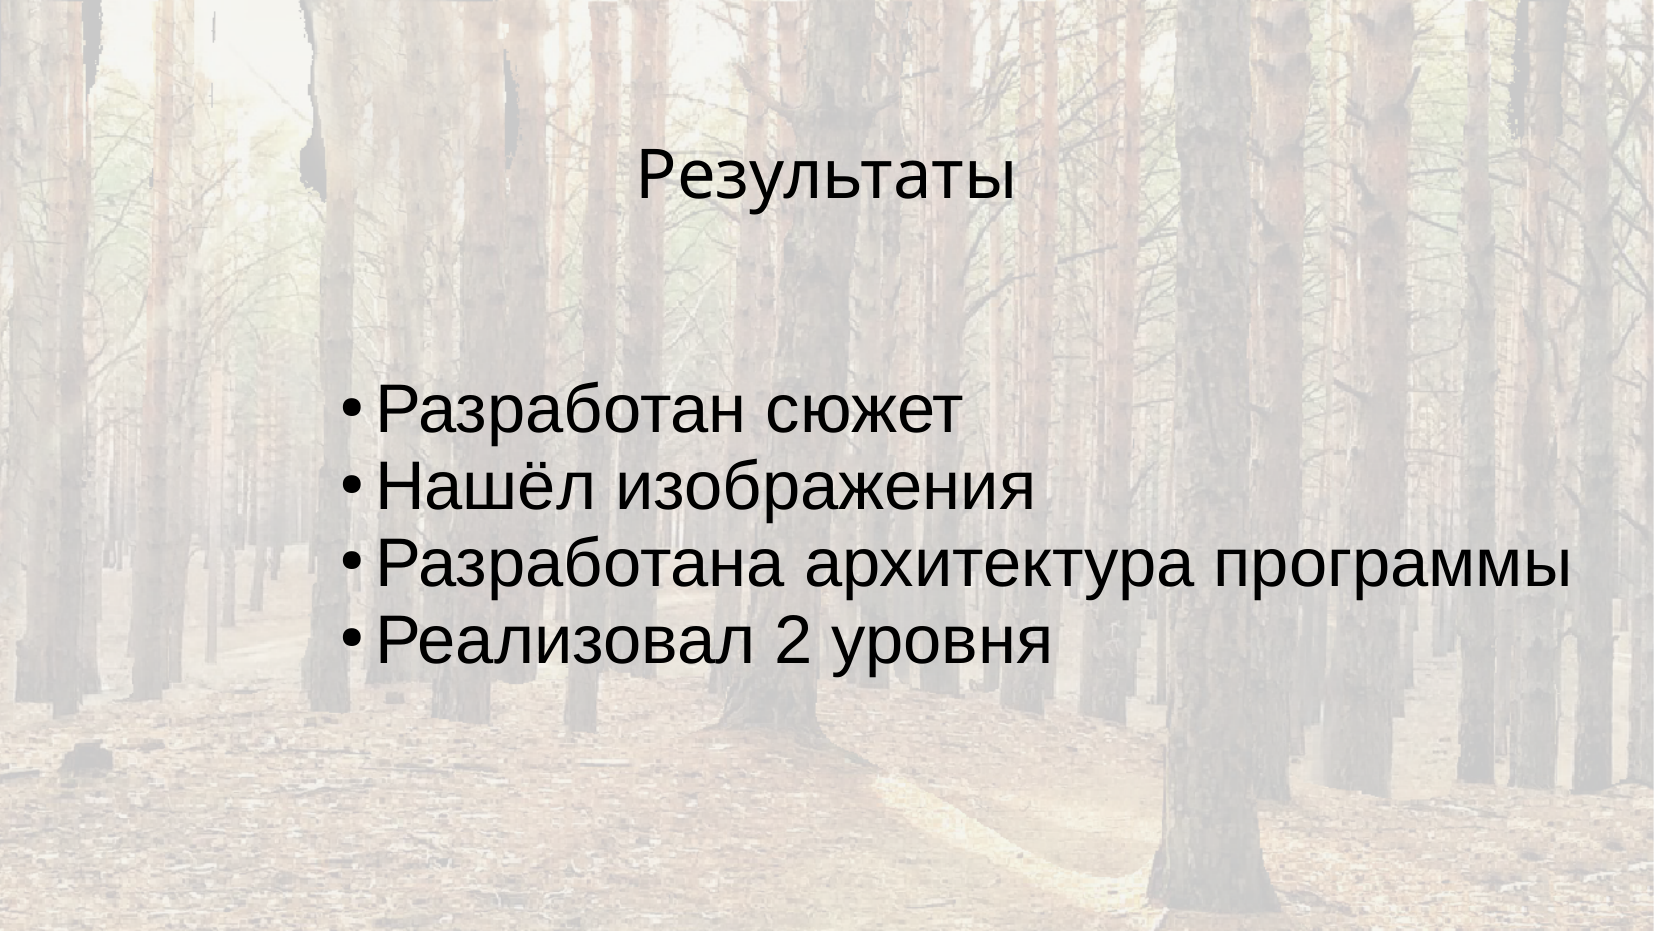

Результаты
Разработан сюжет
Нашёл изображения
Разработана архитектура программы
Реализовал 2 уровня